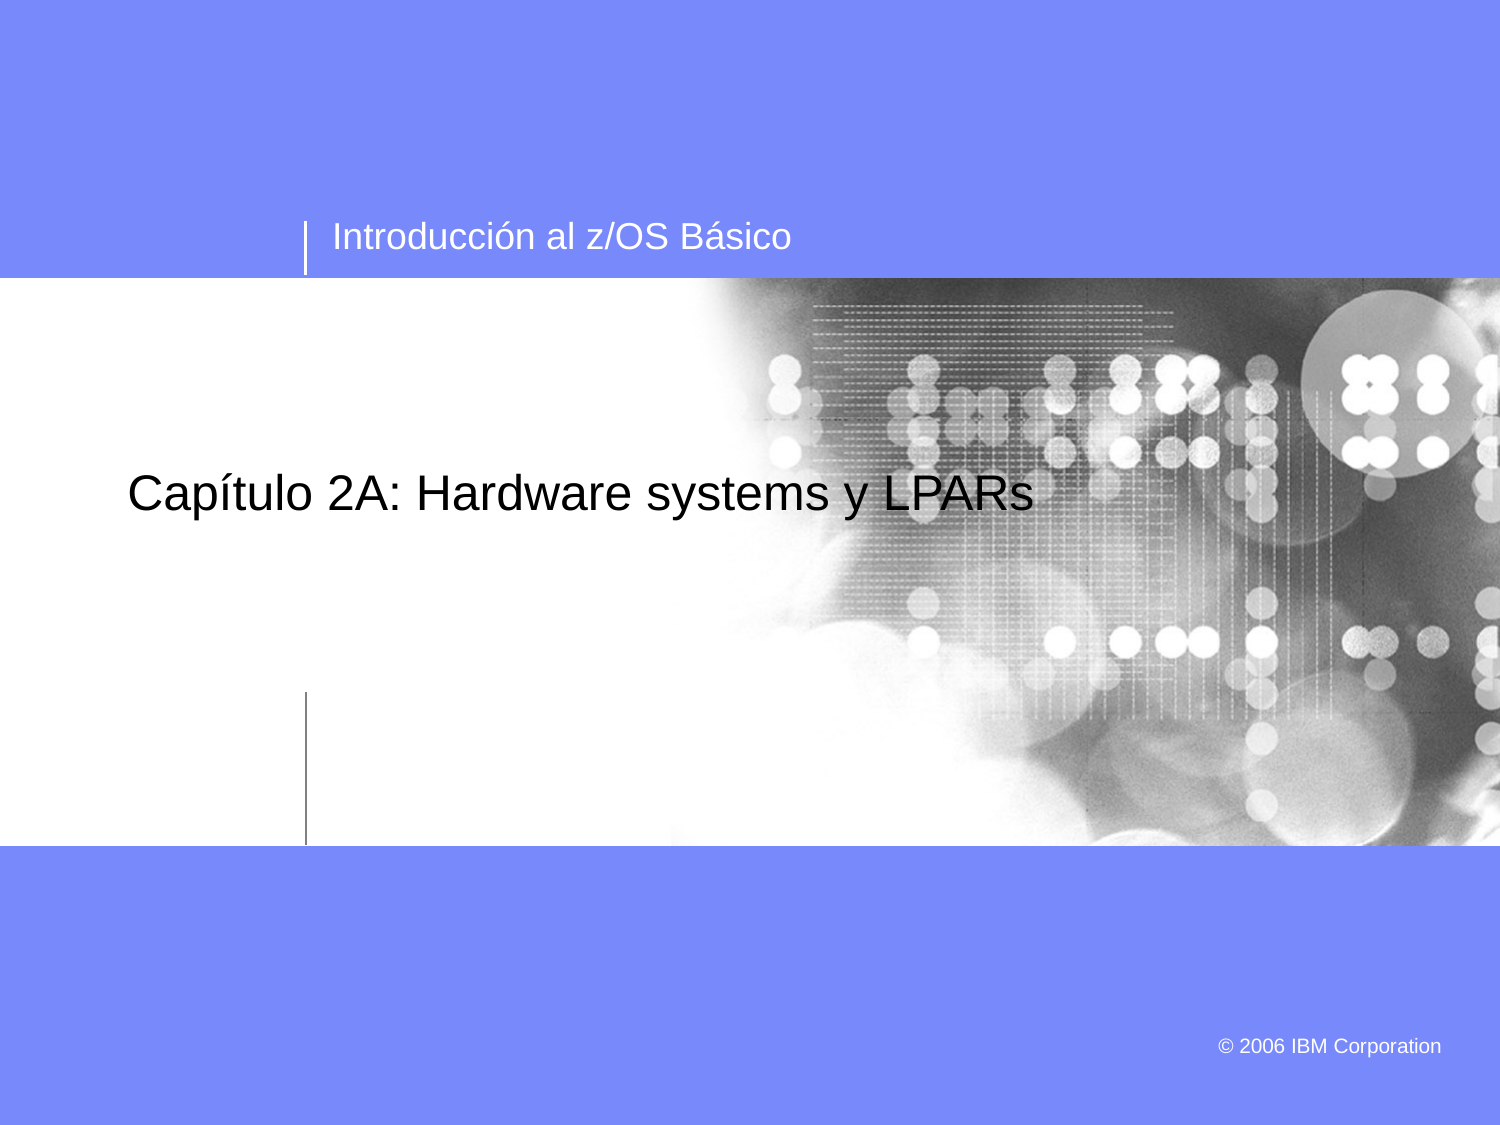

# Capítulo 2A: Hardware systems y LPARs